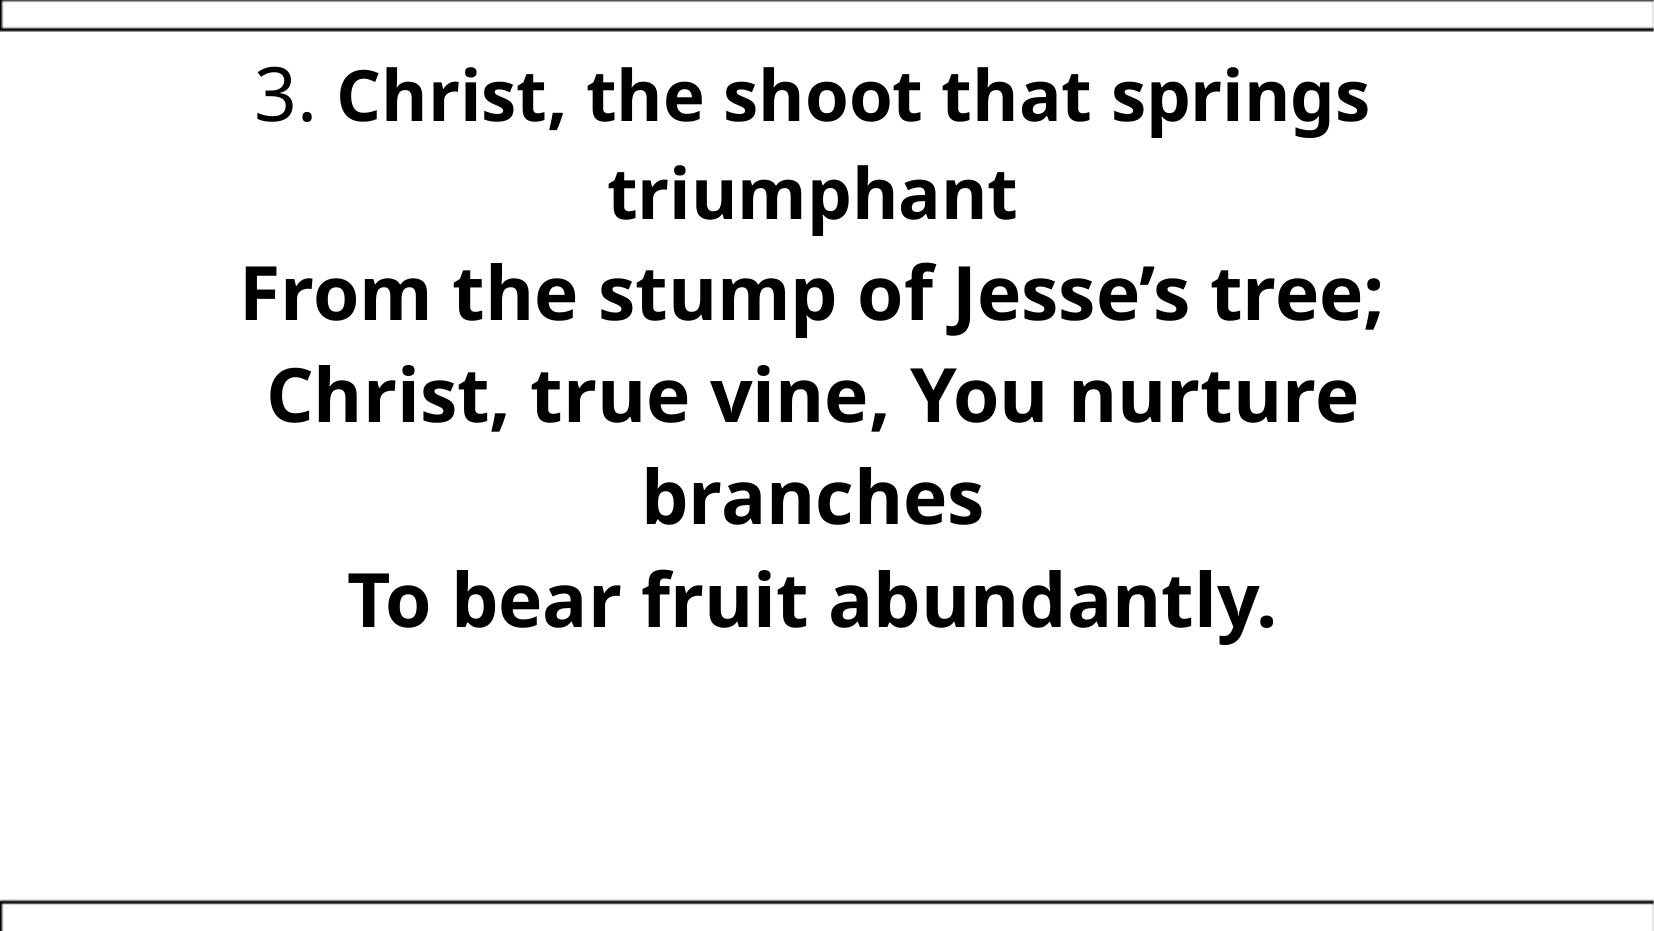

3. Christ, the shoot that springs triumphant
From the stump of Jesse’s tree;
Christ, true vine, You nurture branches
To bear fruit abundantly.